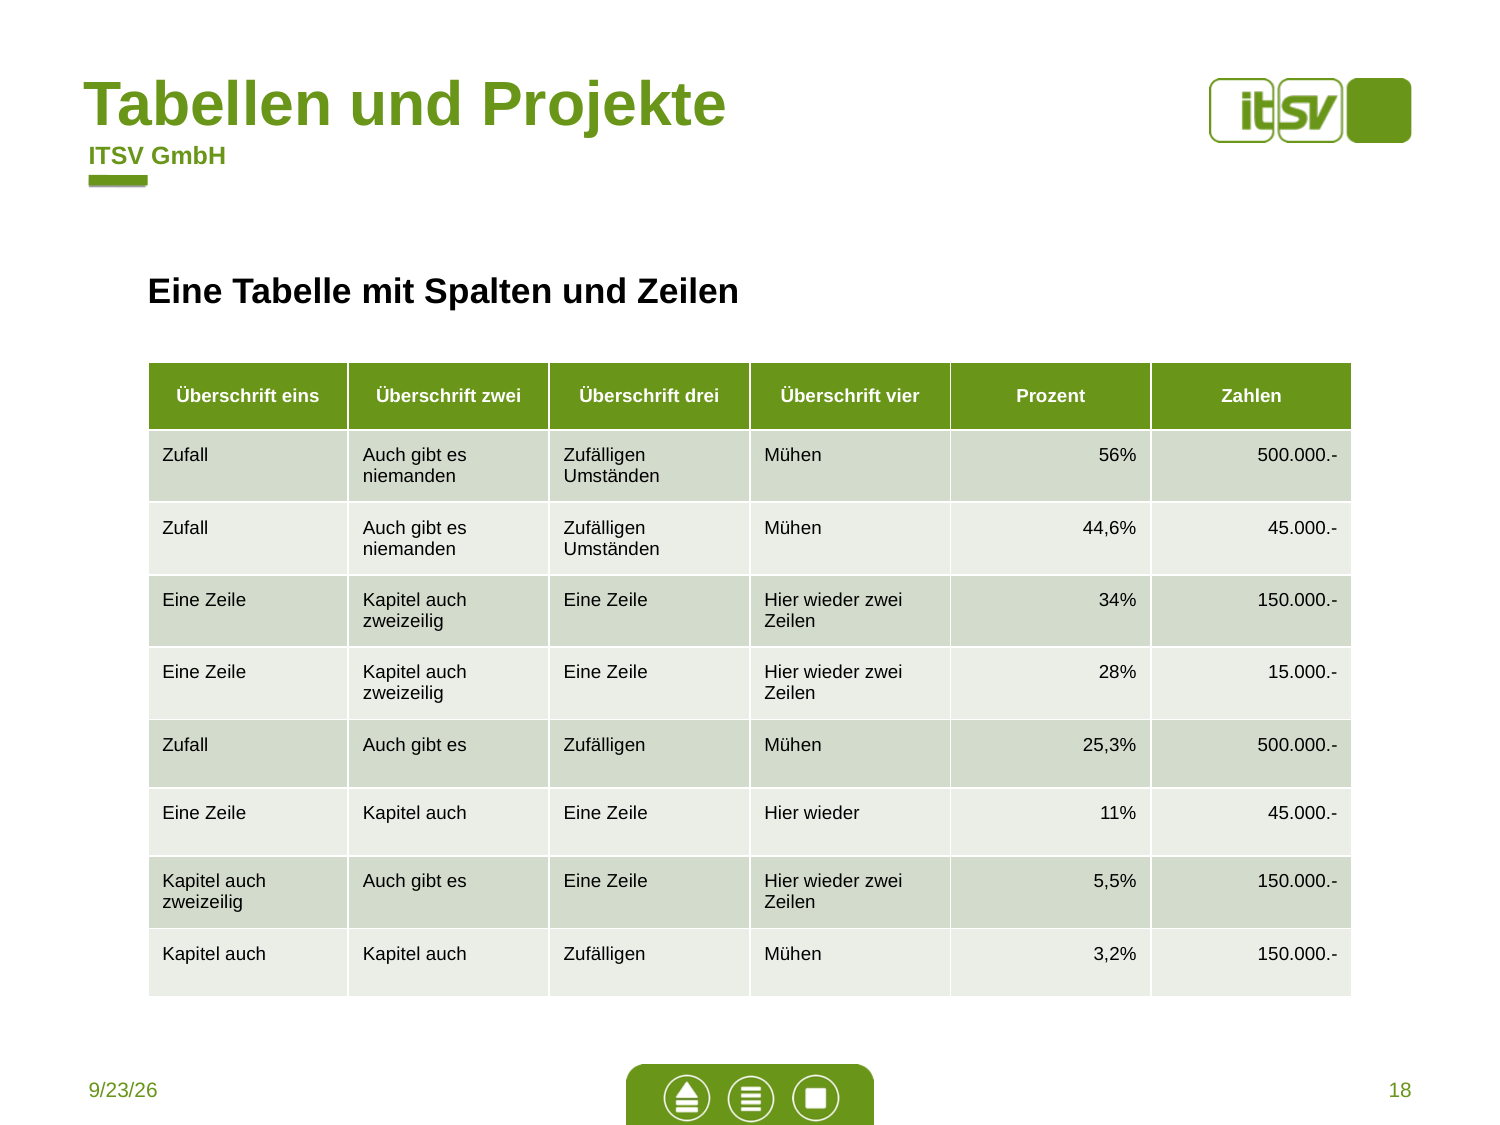

# Tabellen und Projekte
Eine Tabelle mit Spalten und Zeilen
| Überschrift eins | Überschrift zwei | Überschrift drei | Überschrift vier | Prozent | Zahlen |
| --- | --- | --- | --- | --- | --- |
| Zufall | Auch gibt es niemanden | Zufälligen Umständen | Mühen | 56% | 500.000.- |
| Zufall | Auch gibt es niemanden | Zufälligen Umständen | Mühen | 44,6% | 45.000.- |
| Eine Zeile | Kapitel auch zweizeilig | Eine Zeile | Hier wieder zwei Zeilen | 34% | 150.000.- |
| Eine Zeile | Kapitel auch zweizeilig | Eine Zeile | Hier wieder zwei Zeilen | 28% | 15.000.- |
| Zufall | Auch gibt es | Zufälligen | Mühen | 25,3% | 500.000.- |
| Eine Zeile | Kapitel auch | Eine Zeile | Hier wieder | 11% | 45.000.- |
| Kapitel auch zweizeilig | Auch gibt es | Eine Zeile | Hier wieder zwei Zeilen | 5,5% | 150.000.- |
| Kapitel auch | Kapitel auch | Zufälligen | Mühen | 3,2% | 150.000.- |